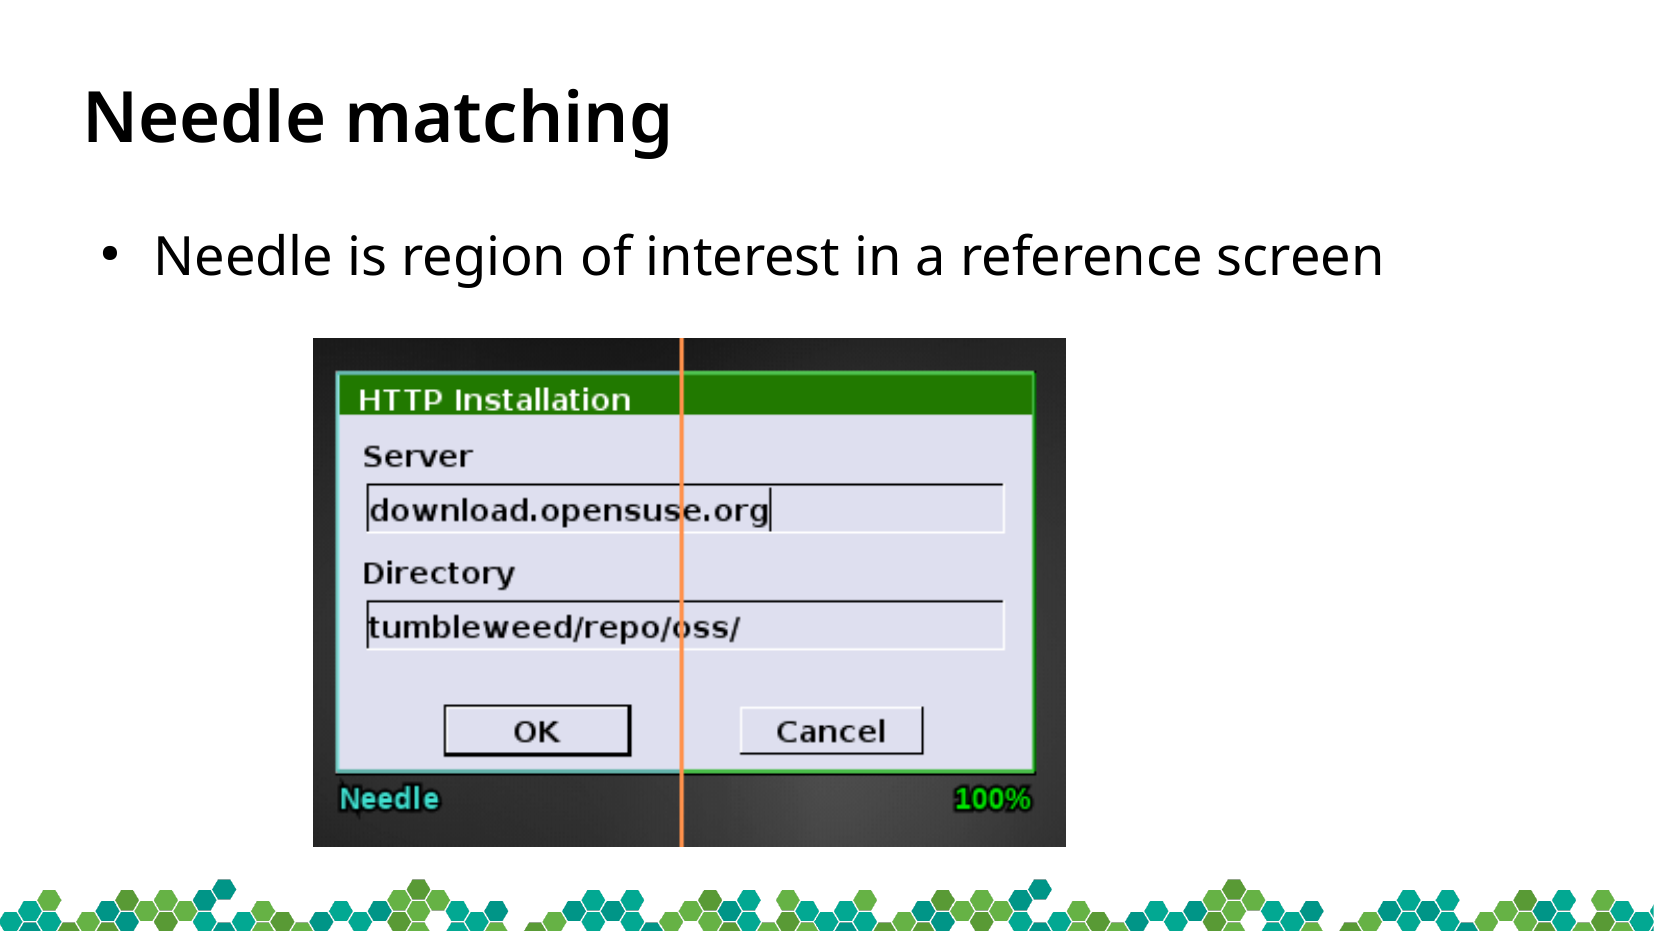

# Needle matching
Needle is region of interest in a reference screen